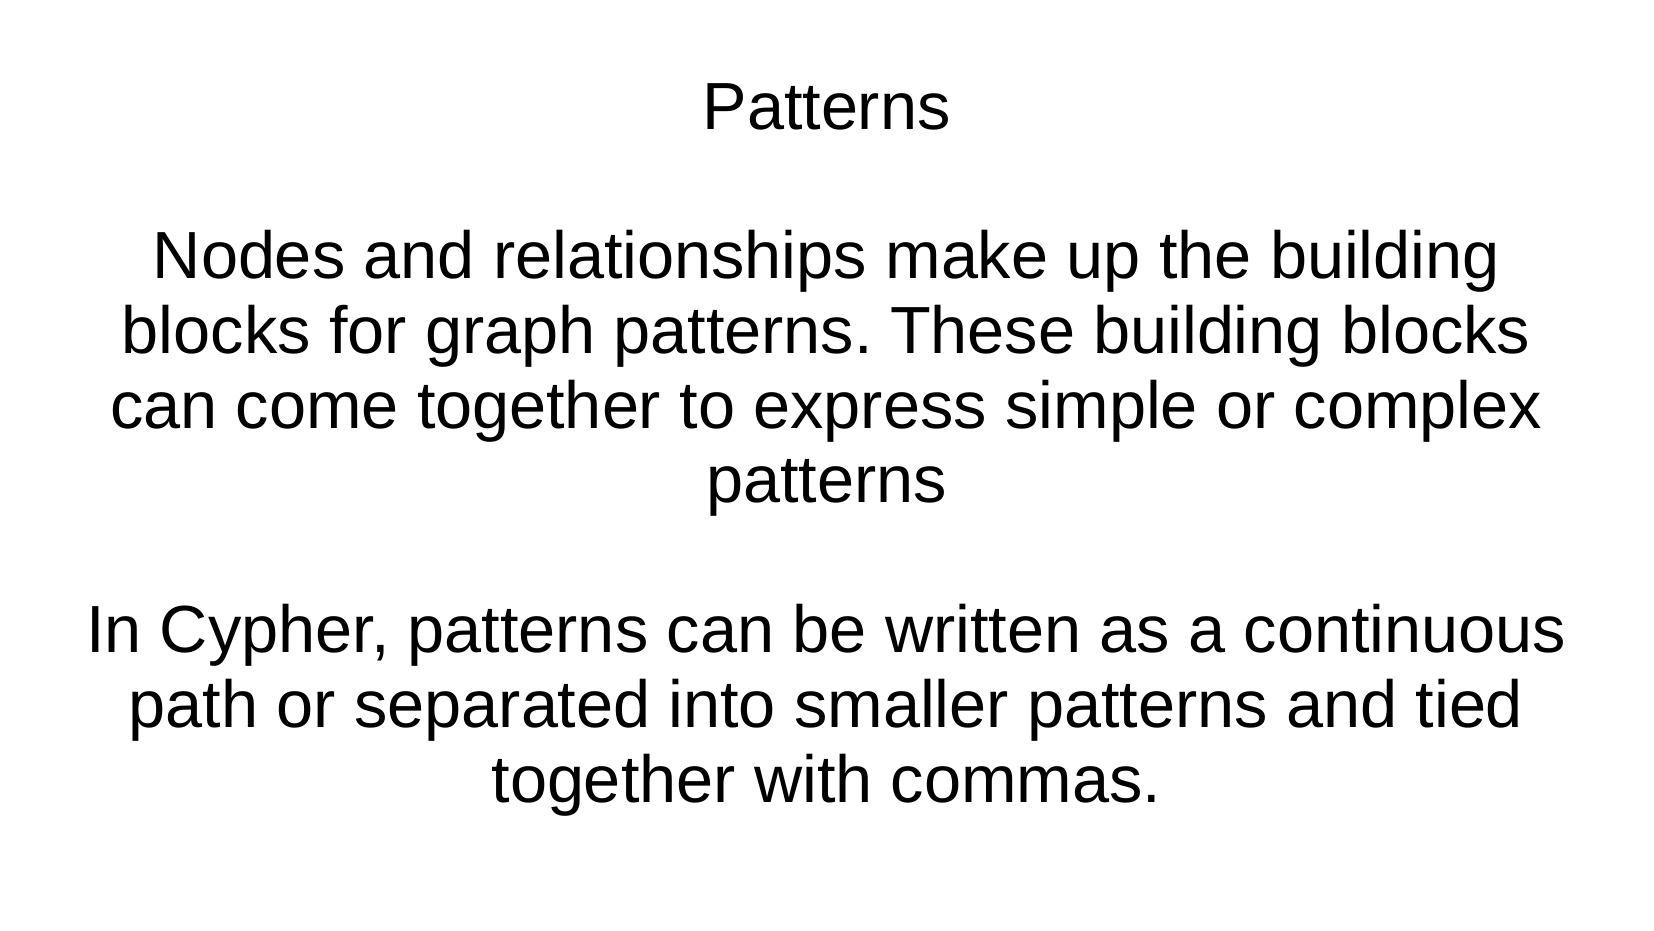

# Patterns
Nodes and relationships make up the building blocks for graph patterns. These building blocks can come together to express simple or complex patterns
In Cypher, patterns can be written as a continuous path or separated into smaller patterns and tied together with commas.